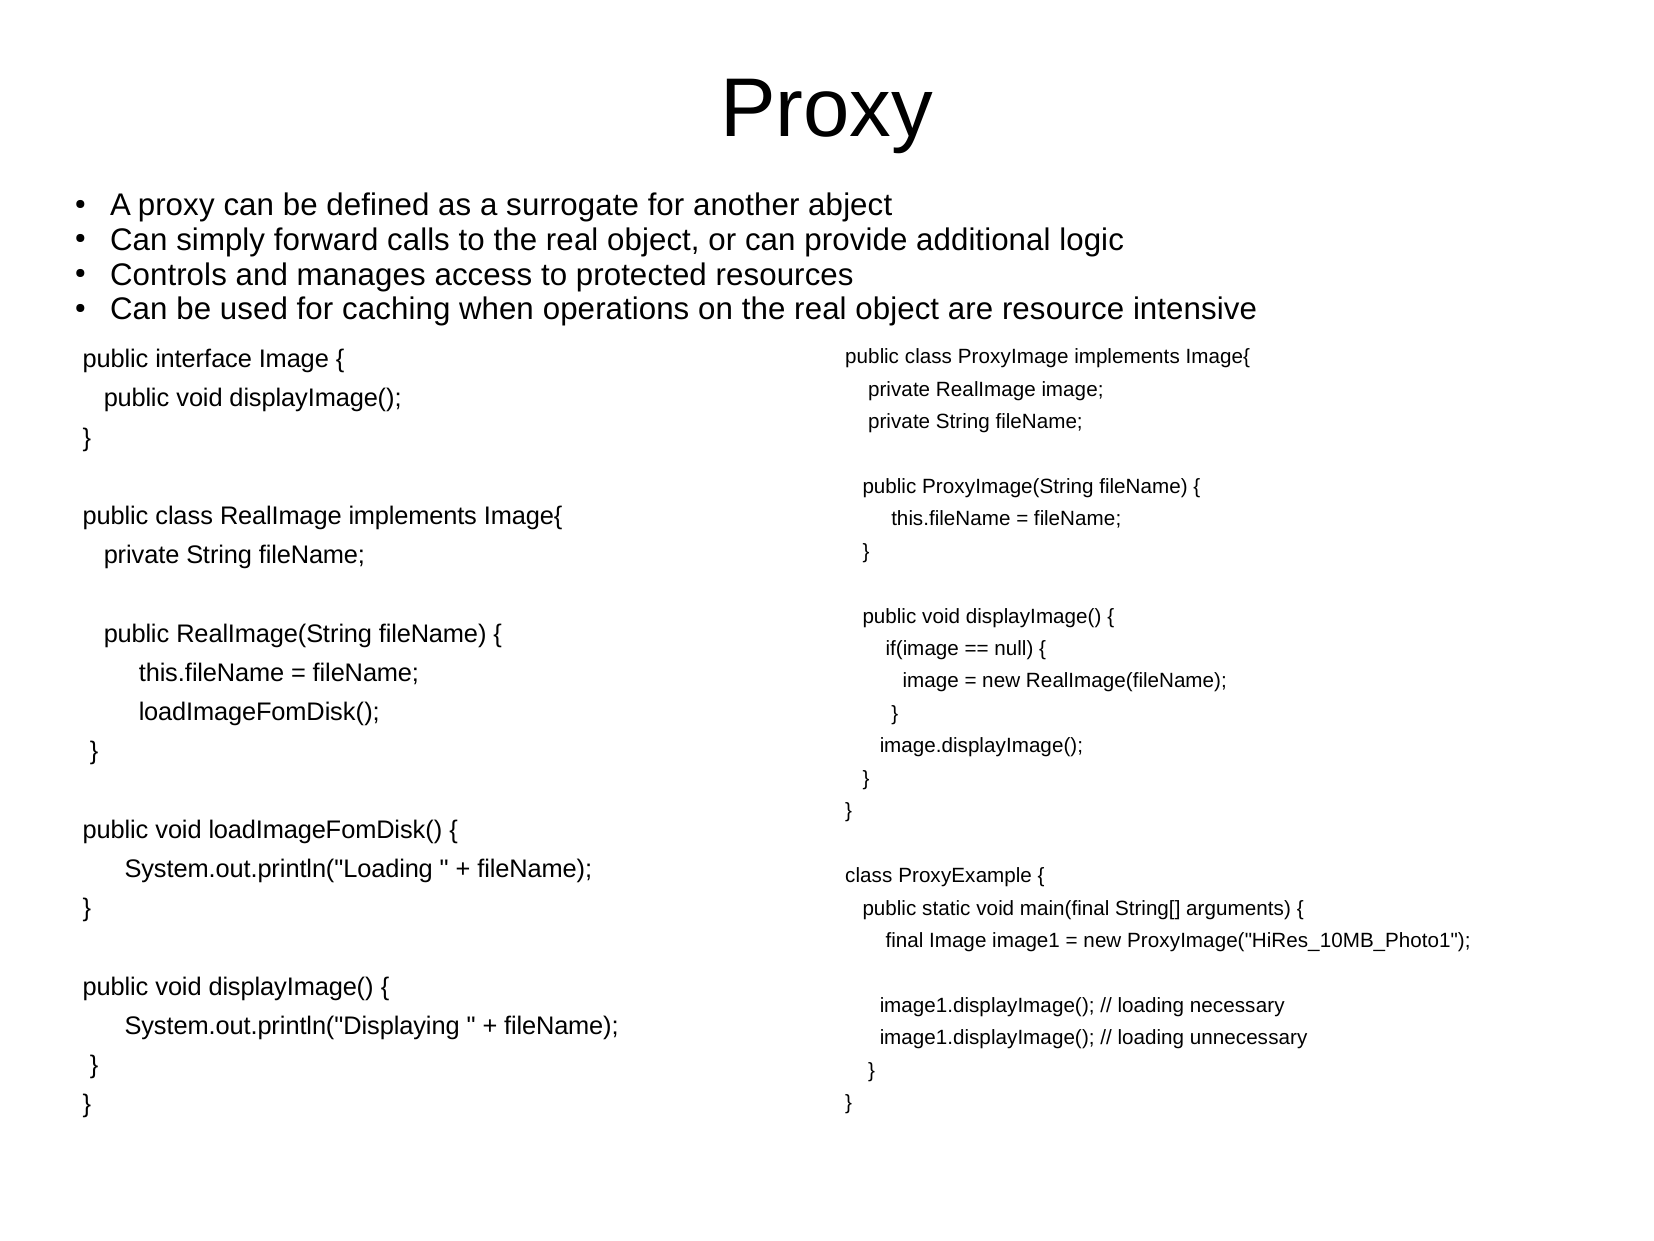

# Proxy
A proxy can be defined as a surrogate for another abject
Can simply forward calls to the real object, or can provide additional logic
Controls and manages access to protected resources
Can be used for caching when operations on the real object are resource intensive
public interface Image {
 public void displayImage();
}
public class RealImage implements Image{
 private String fileName;
 public RealImage(String fileName) {
 this.fileName = fileName;
 loadImageFomDisk();
 }
public void loadImageFomDisk() {
 System.out.println("Loading " + fileName);
}
public void displayImage() {
 System.out.println("Displaying " + fileName);
 }
}
public class ProxyImage implements Image{
 private RealImage image;
 private String fileName;
 public ProxyImage(String fileName) {
 this.fileName = fileName;
 }
 public void displayImage() {
 if(image == null) {
 image = new RealImage(fileName);
 }
 image.displayImage();
 }
}
class ProxyExample {
 public static void main(final String[] arguments) {
 final Image image1 = new ProxyImage("HiRes_10MB_Photo1");
 image1.displayImage(); // loading necessary
 image1.displayImage(); // loading unnecessary
 }
}